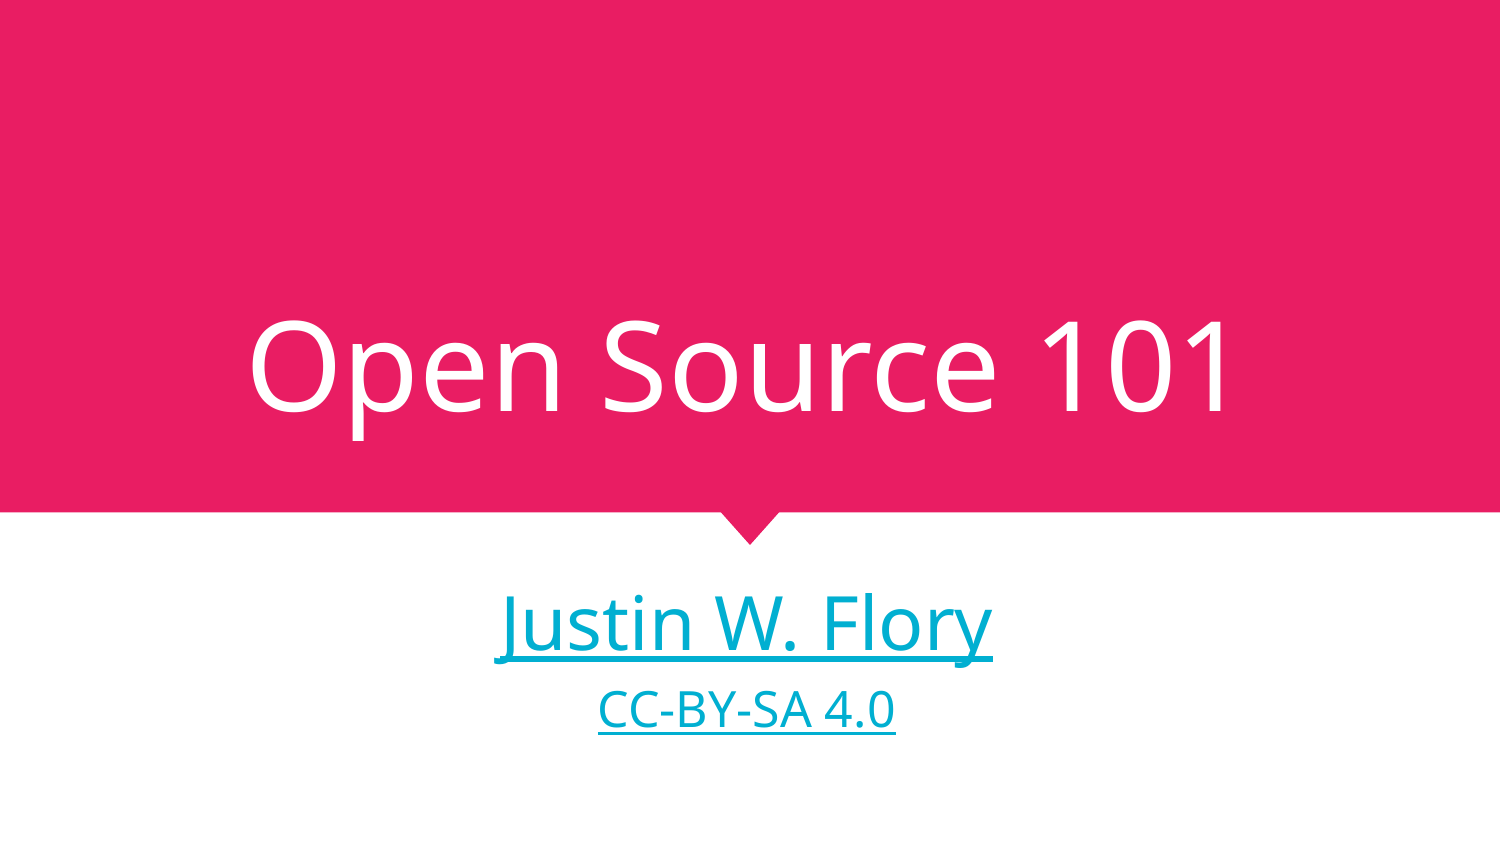

# Open Source 101
Justin W. Flory
CC-BY-SA 4.0